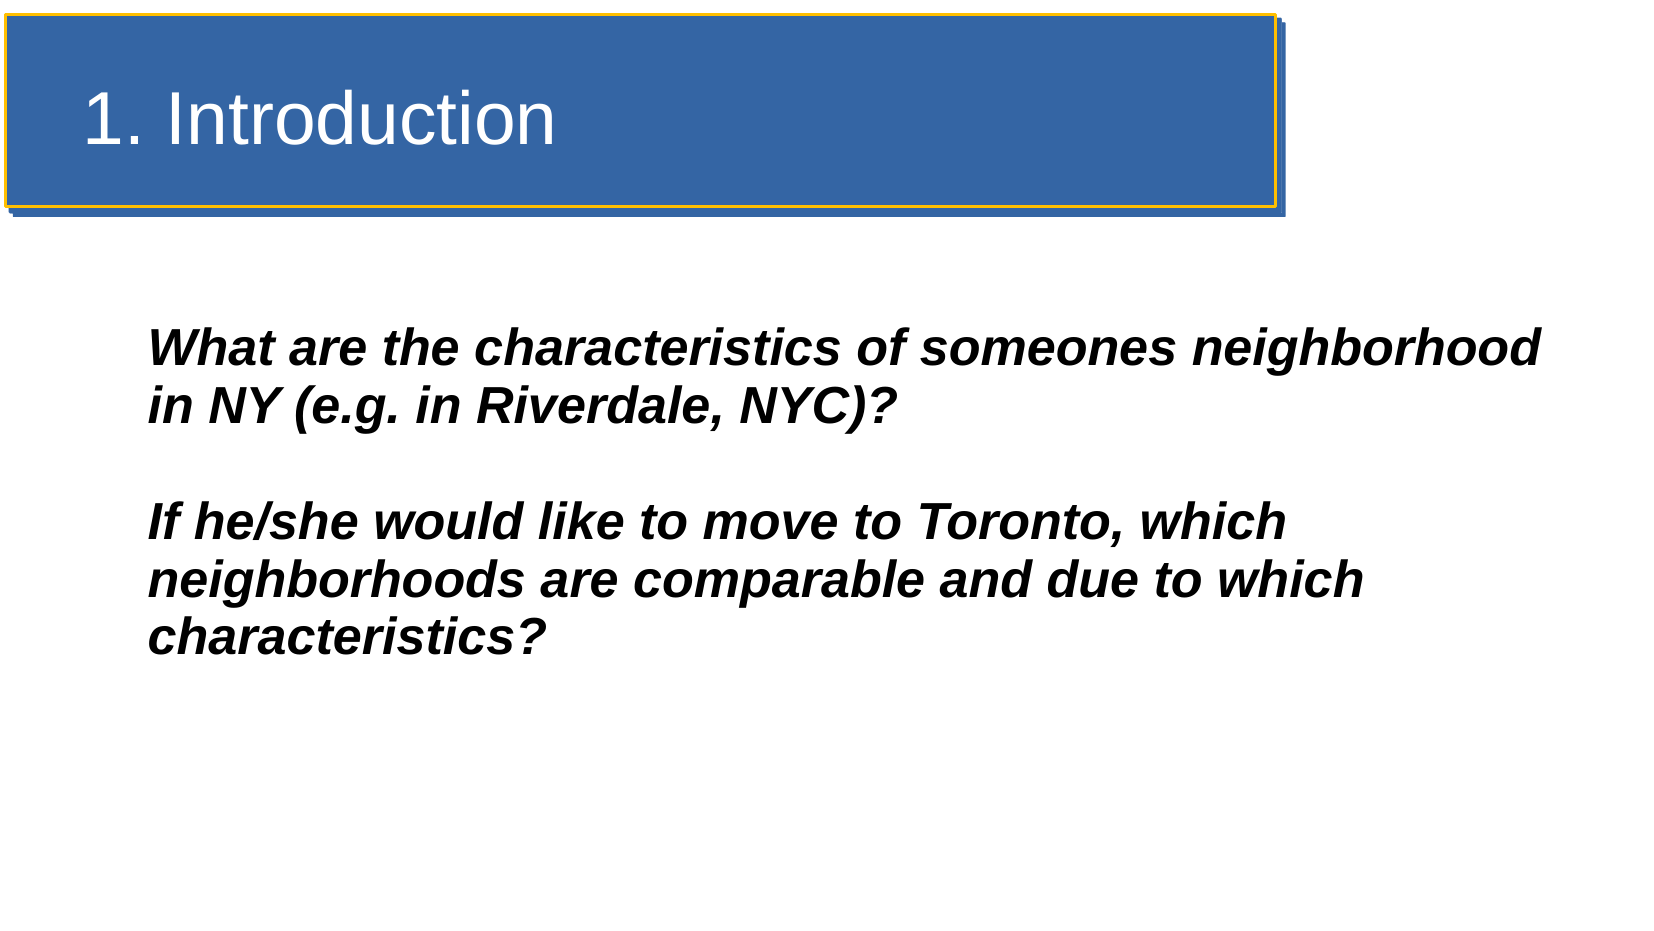

# 1. Introduction
What are the characteristics of someones neighborhood in NY (e.g. in Riverdale, NYC)?
If he/she would like to move to Toronto, which neighborhoods are comparable and due to which characteristics?